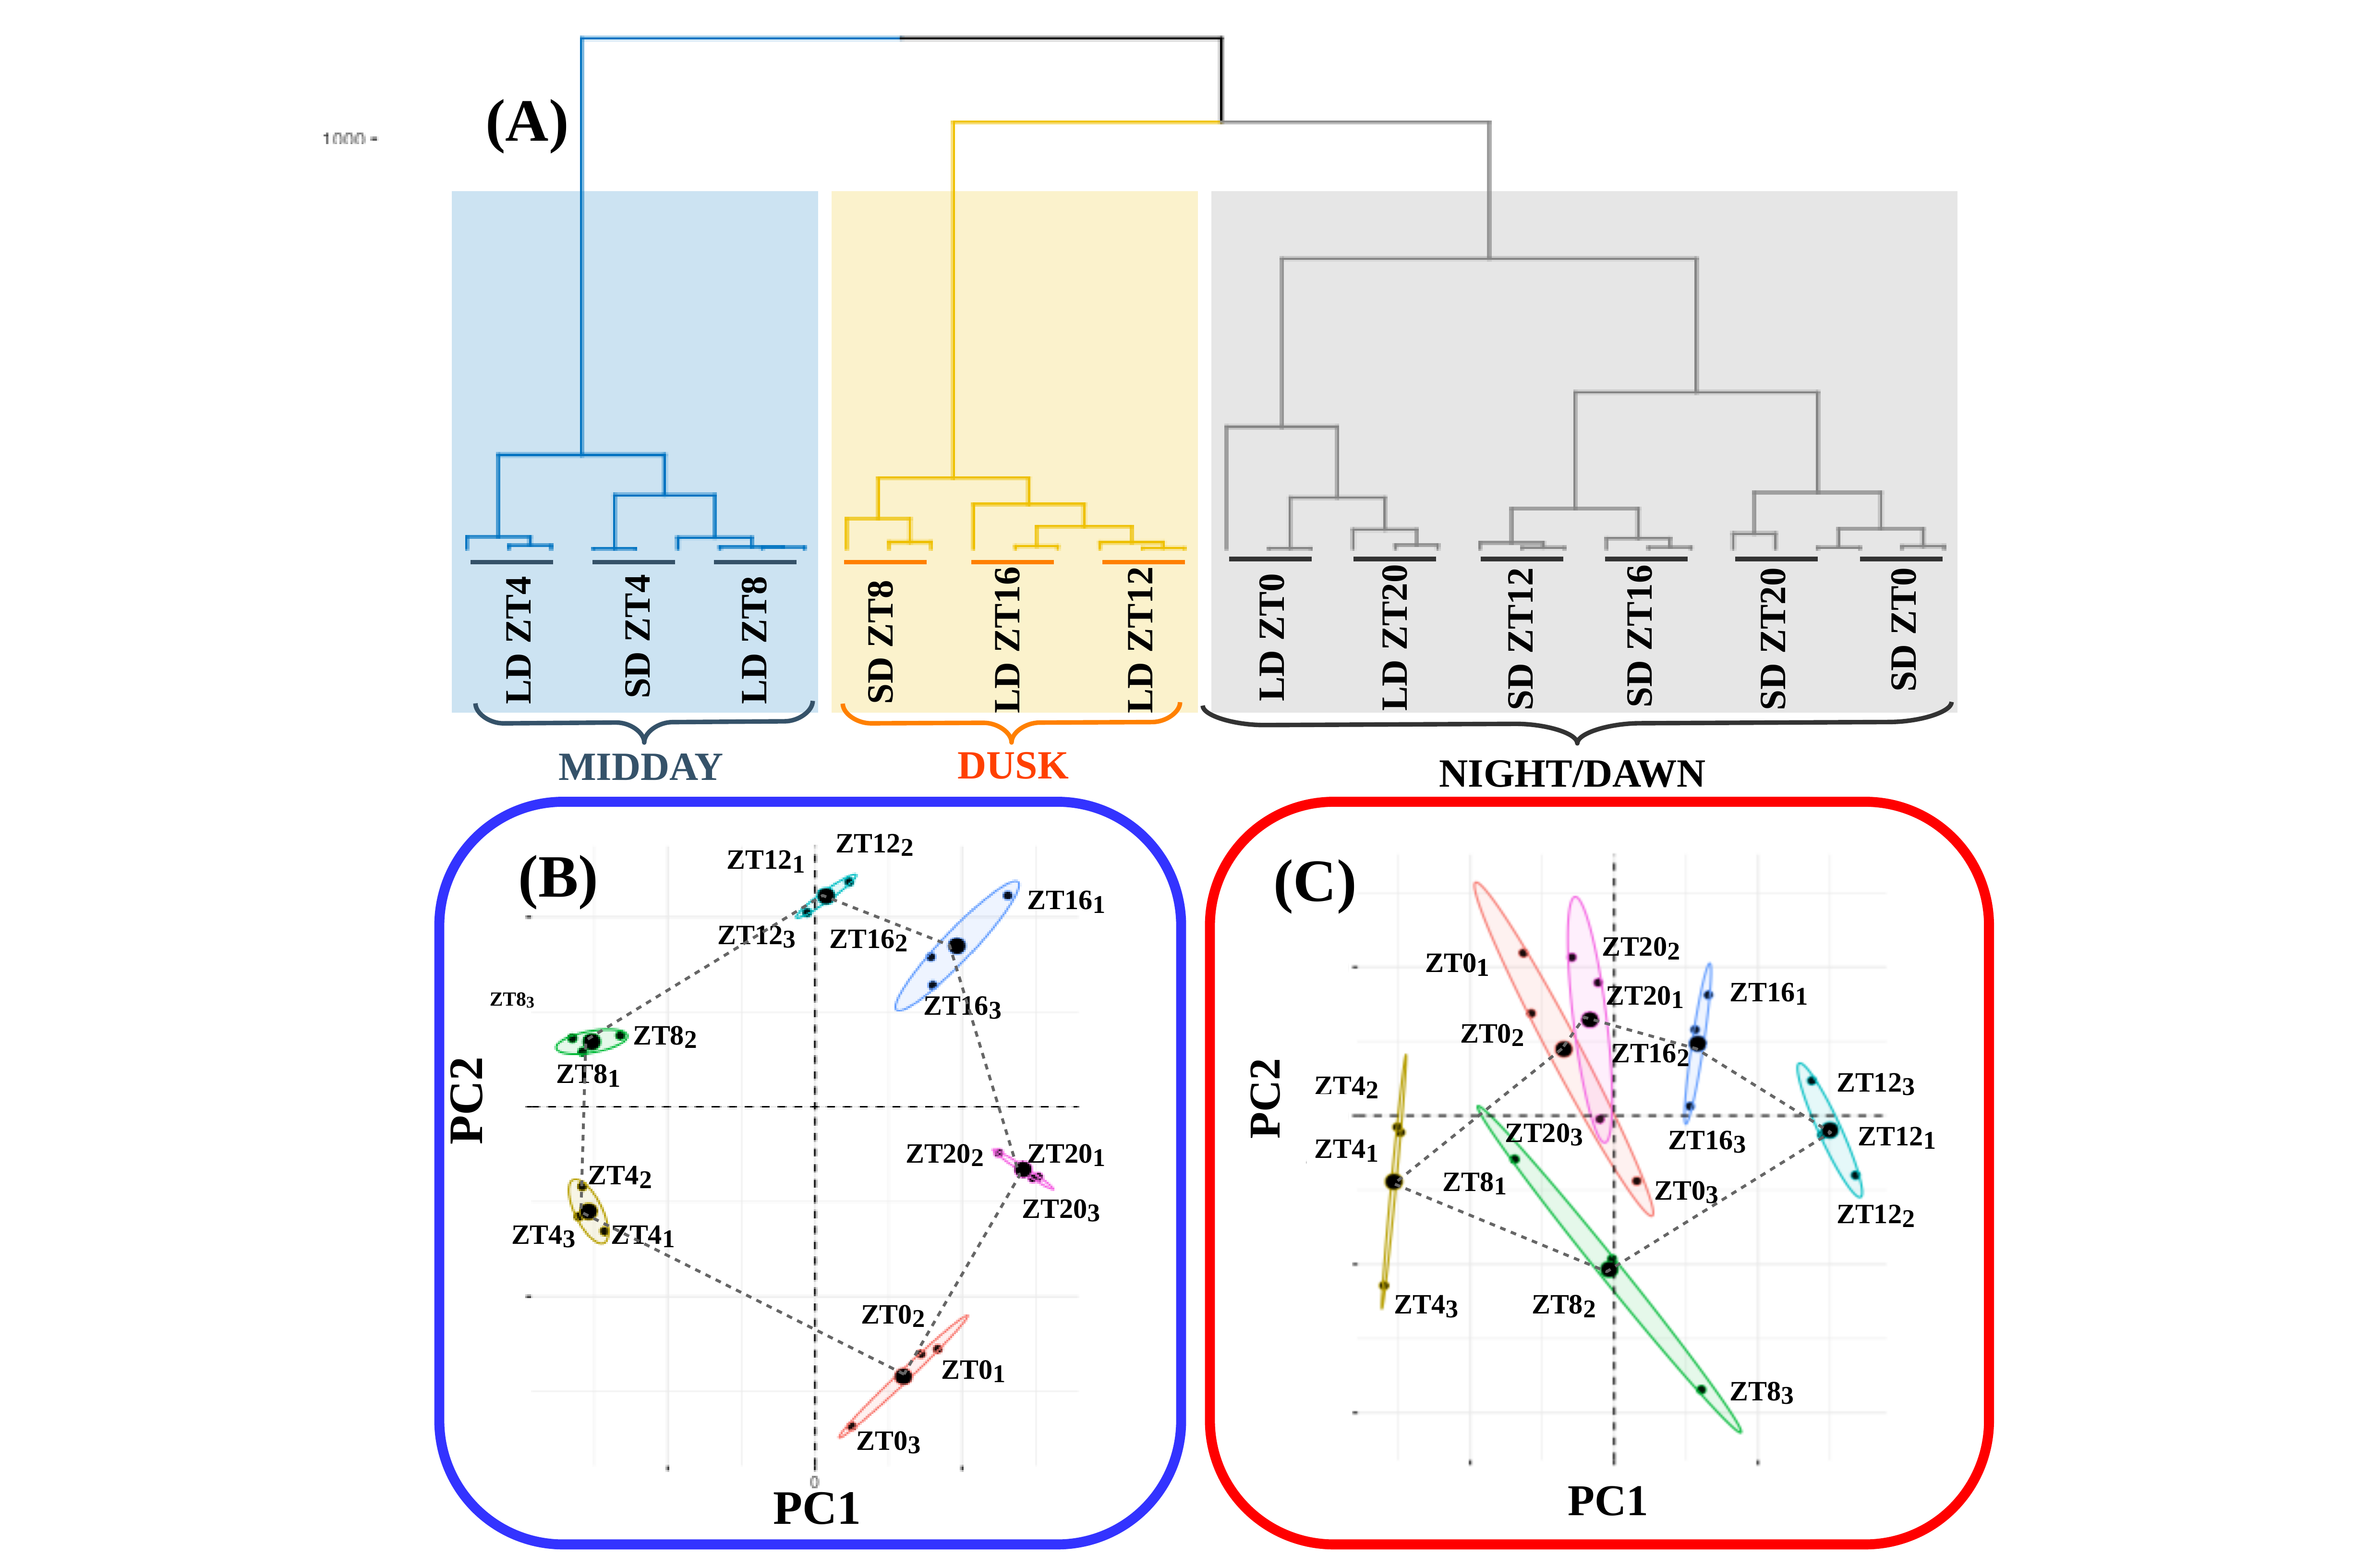

(A)
SD ZT0
SD ZT4
LD ZT0
LD ZT4
SD ZT8
LD ZT8
SD ZT16
SD ZT20
SD ZT12
LD ZT20
LD ZT16
LD ZT12
DUSK
MIDDAY
NIGHT/DAWN
ZT122
ZT121
(B)
(C)
ZT161
ZT123
ZT162
ZT202
ZT01
ZT01
ZT161
ZT201
ZT163
ZT83
ZT02
ZT82
PC2
ZT162
PC2
ZT81
ZT123
ZT42
ZT203
ZT121
ZT163
ZT41
ZT202
ZT201
ZT42
ZT81
ZT03
ZT203
ZT122
ZT43
ZT41
ZT43
ZT82
ZT02
ZT01
ZT83
ZT03
PC1
PC1